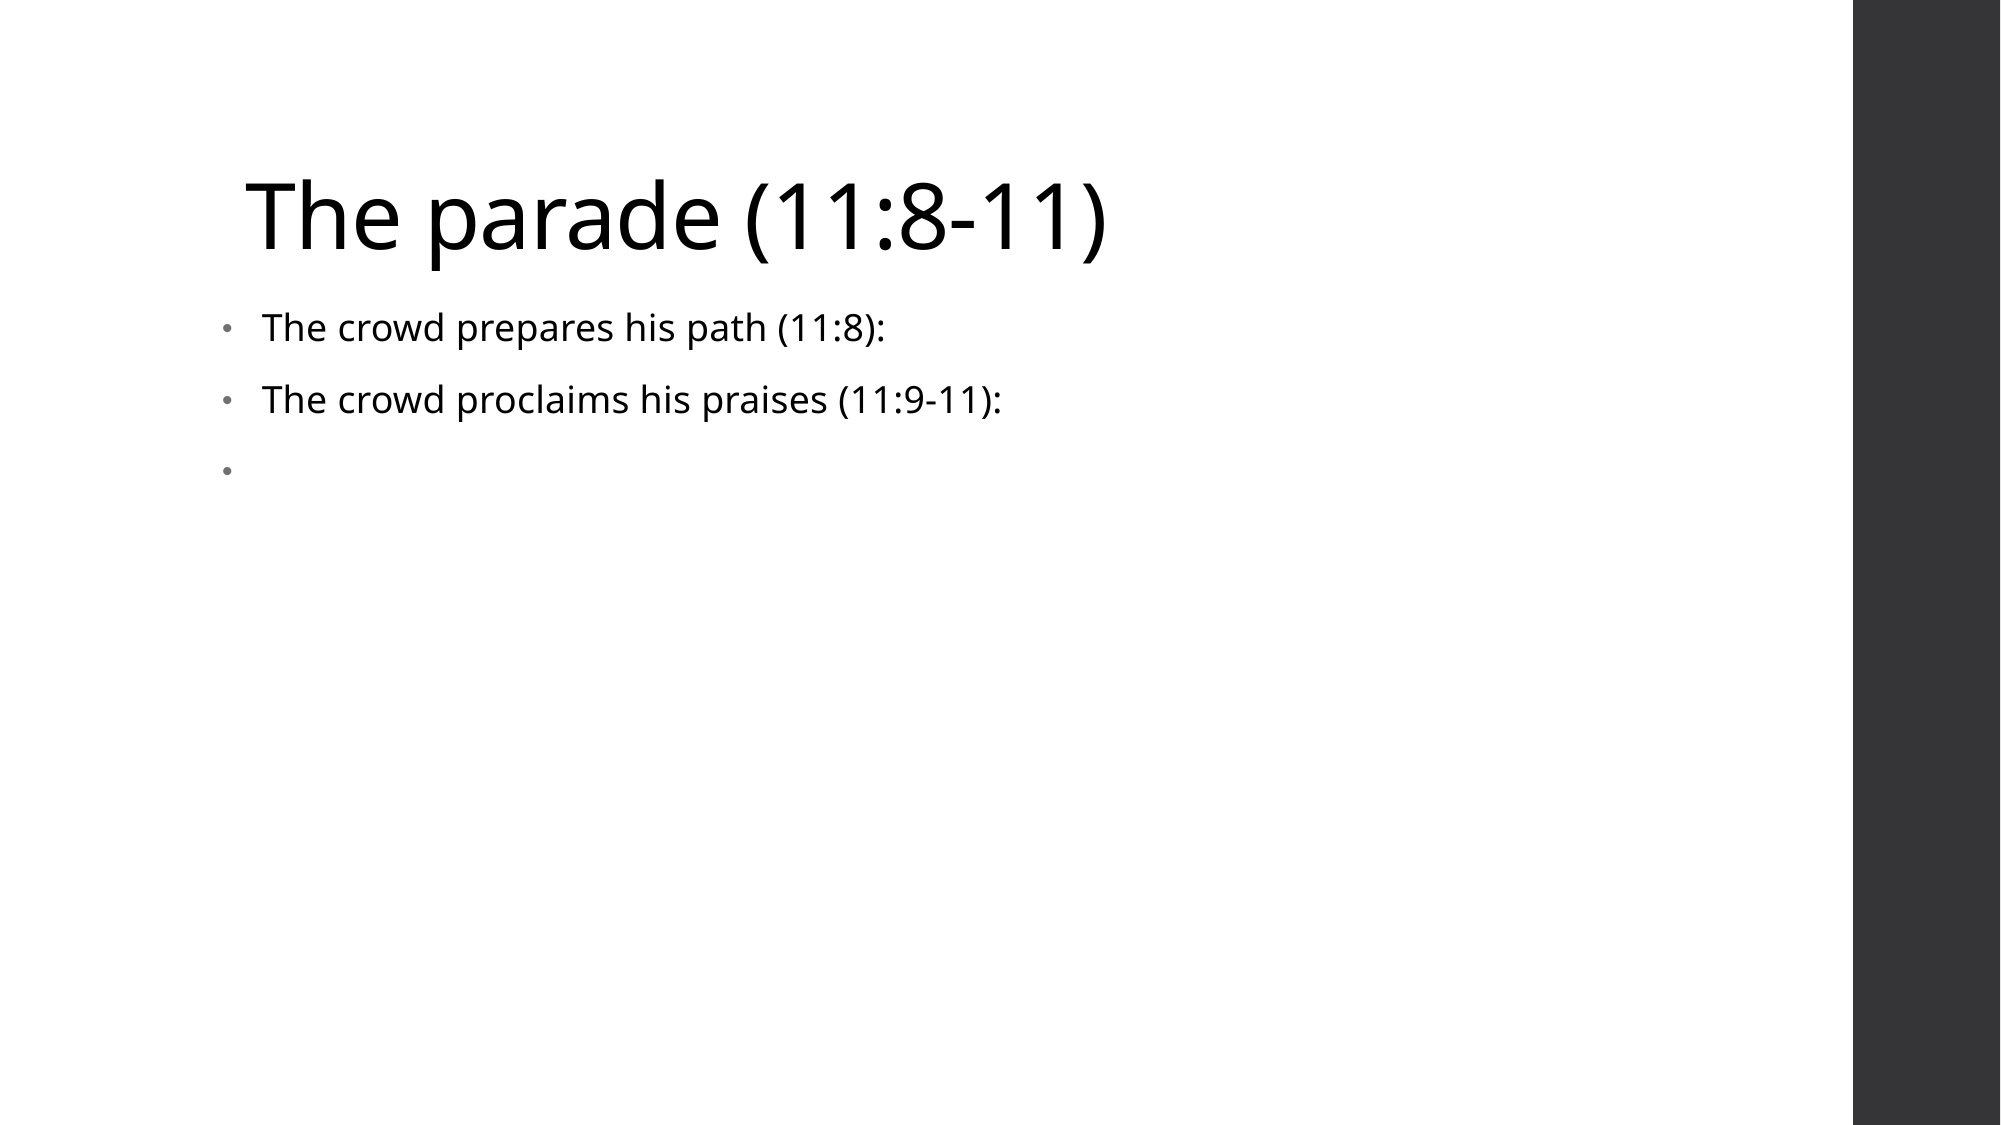

# The parade (11:8-11)
 The crowd prepares his path (11:8):
 The crowd proclaims his praises (11:9-11):